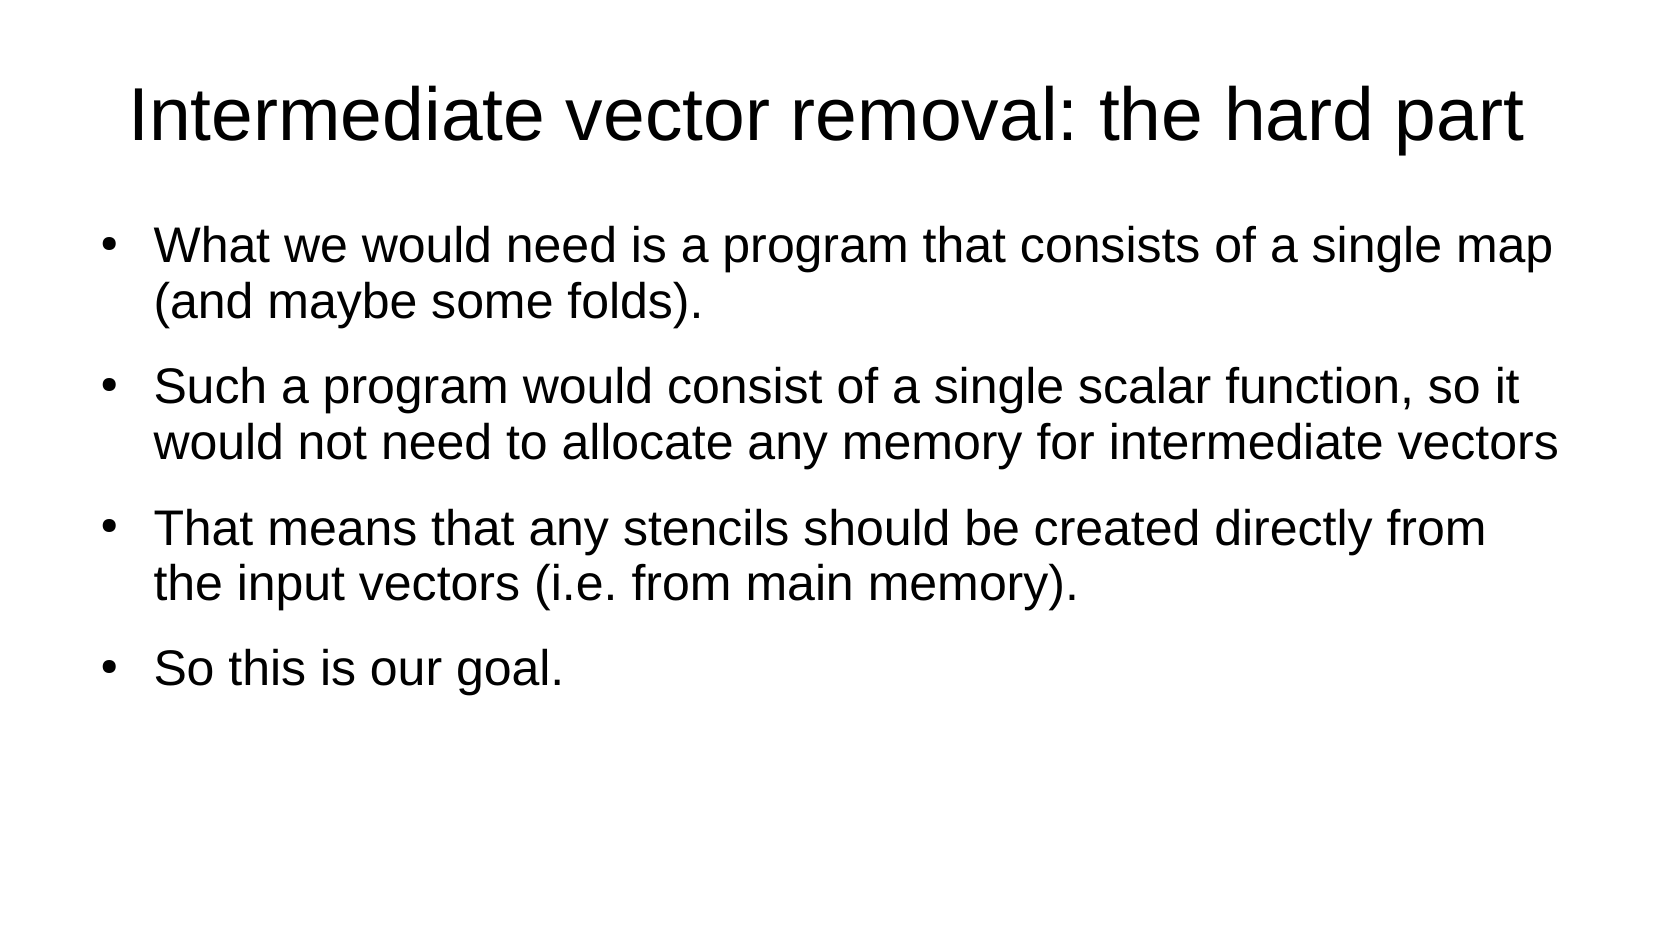

# Intermediate vector removal: the hard part
What we would need is a program that consists of a single map (and maybe some folds).
Such a program would consist of a single scalar function, so it would not need to allocate any memory for intermediate vectors
That means that any stencils should be created directly from the input vectors (i.e. from main memory).
So this is our goal.